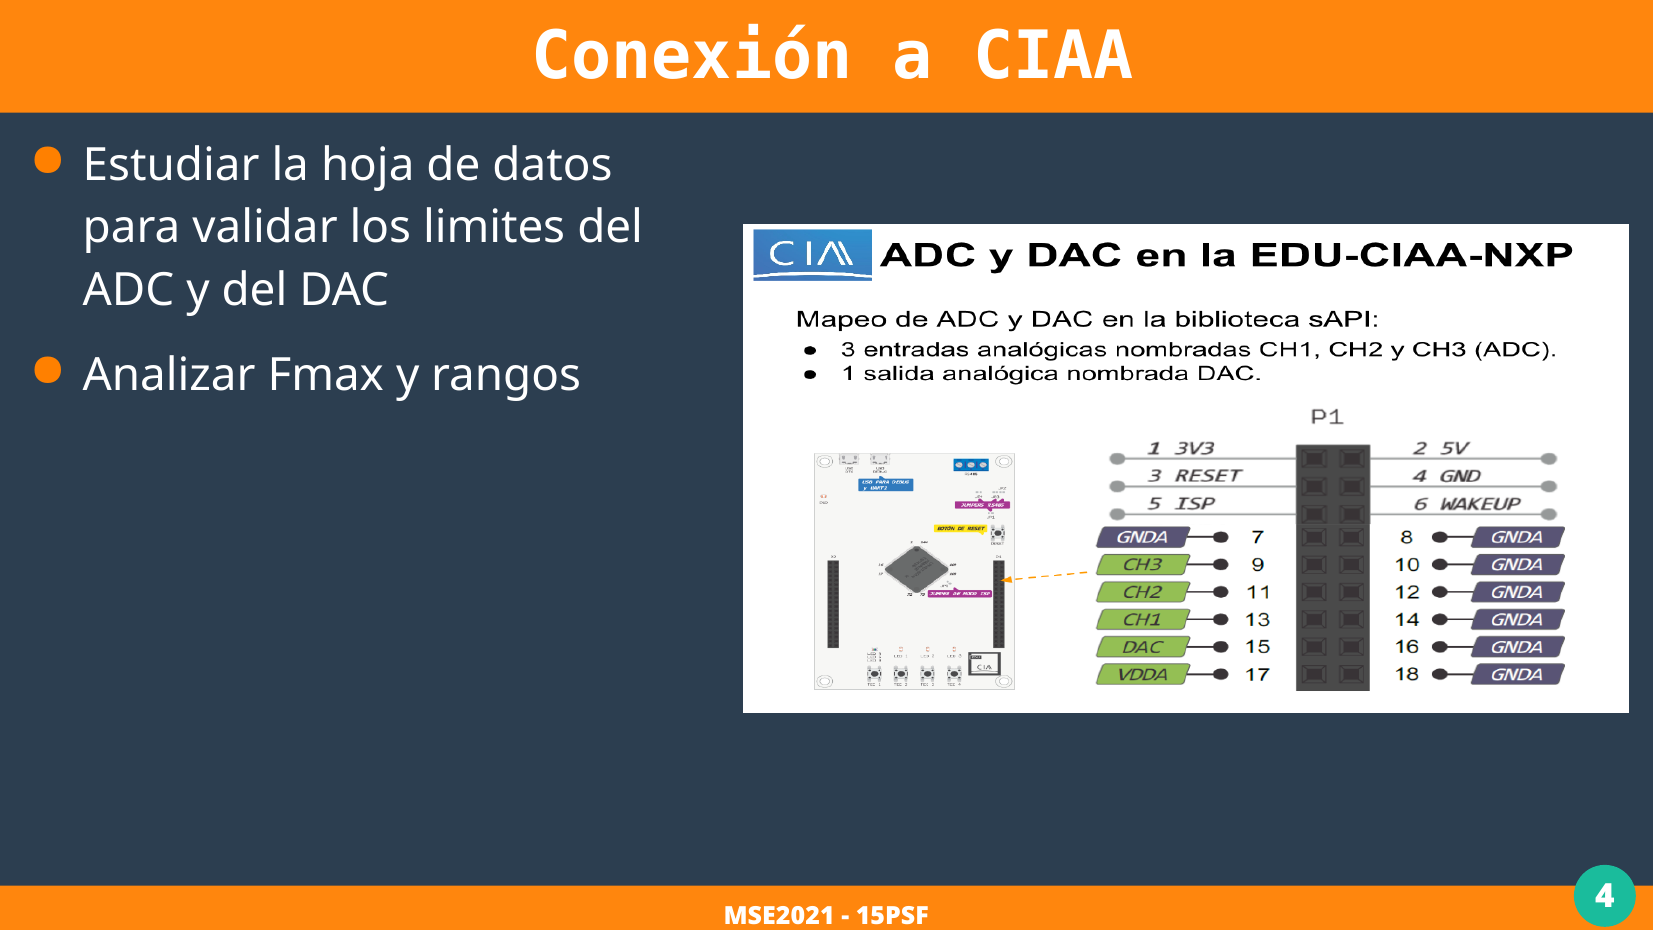

# Conexión a CIAA
Estudiar la hoja de datos para validar los limites del ADC y del DAC
Analizar Fmax y rangos
MSE2021 - 15PSF